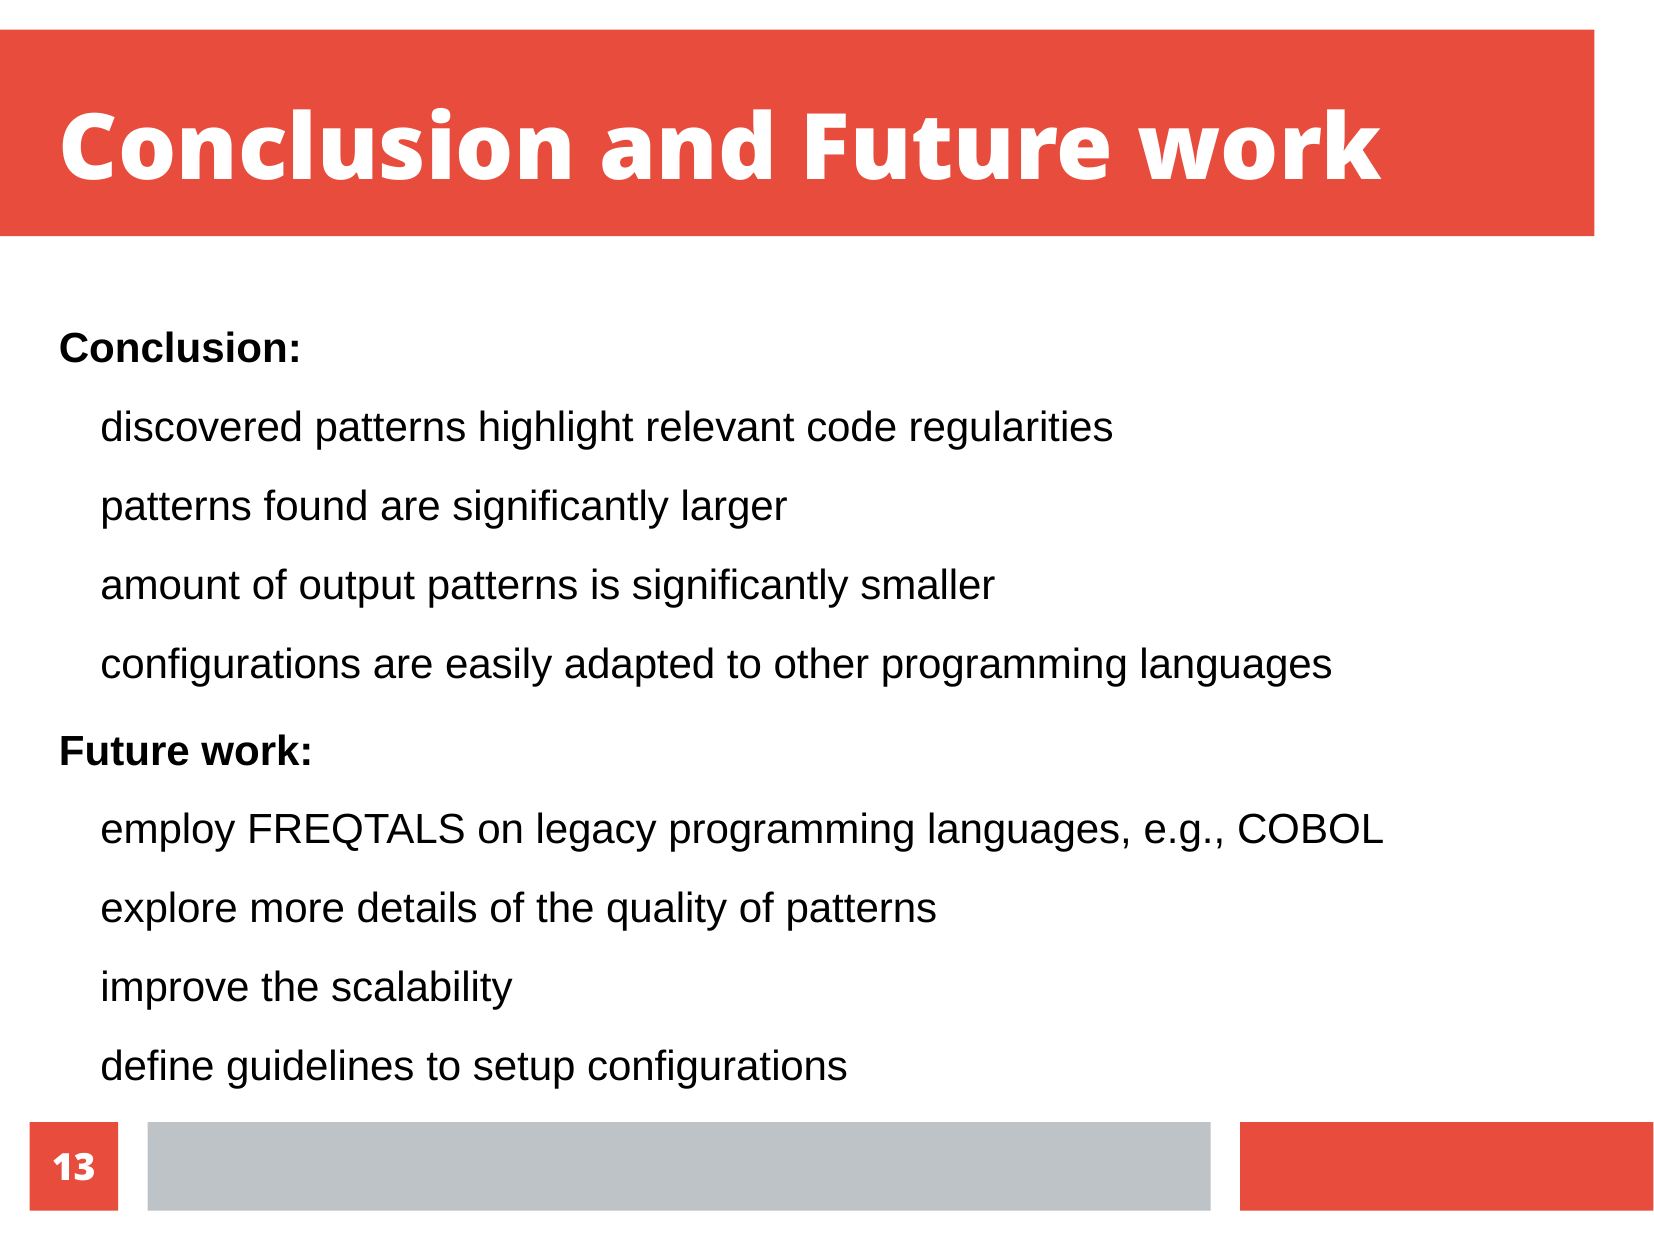

# Conclusion and Future work
Conclusion:
discovered patterns highlight relevant code regularities
patterns found are significantly larger
amount of output patterns is significantly smaller
configurations are easily adapted to other programming languages
Future work:
employ FREQTALS on legacy programming languages, e.g., COBOL
explore more details of the quality of patterns
improve the scalability
define guidelines to setup configurations
13